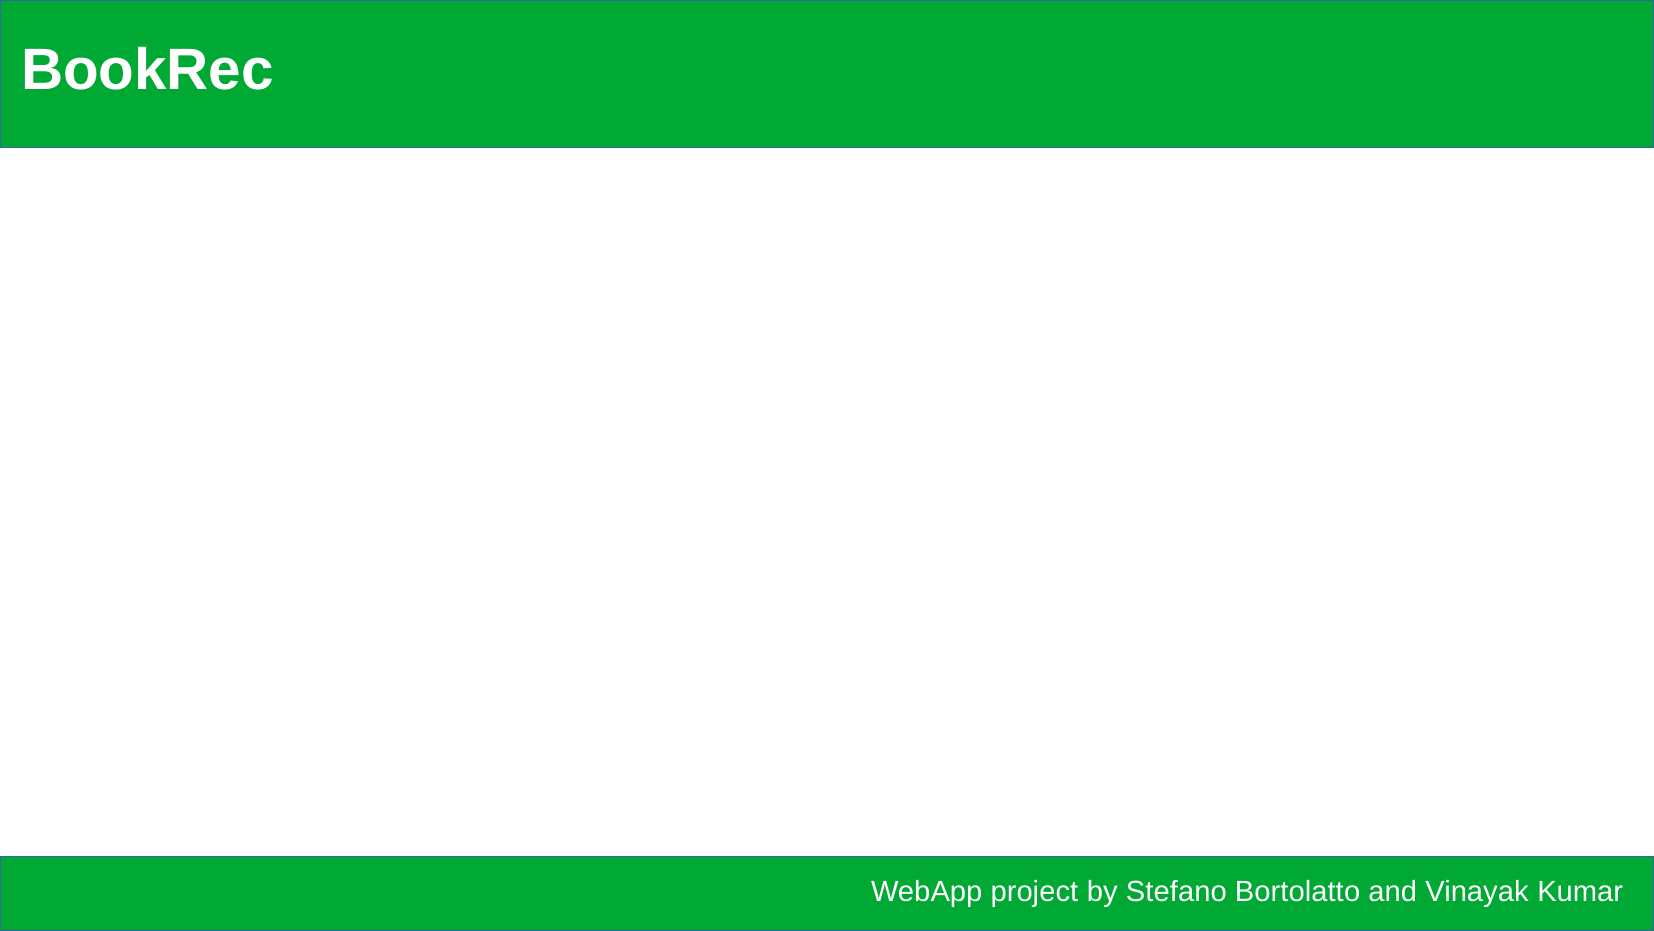

BookRec
WebApp project by Stefano Bortolatto and Vinayak Kumar